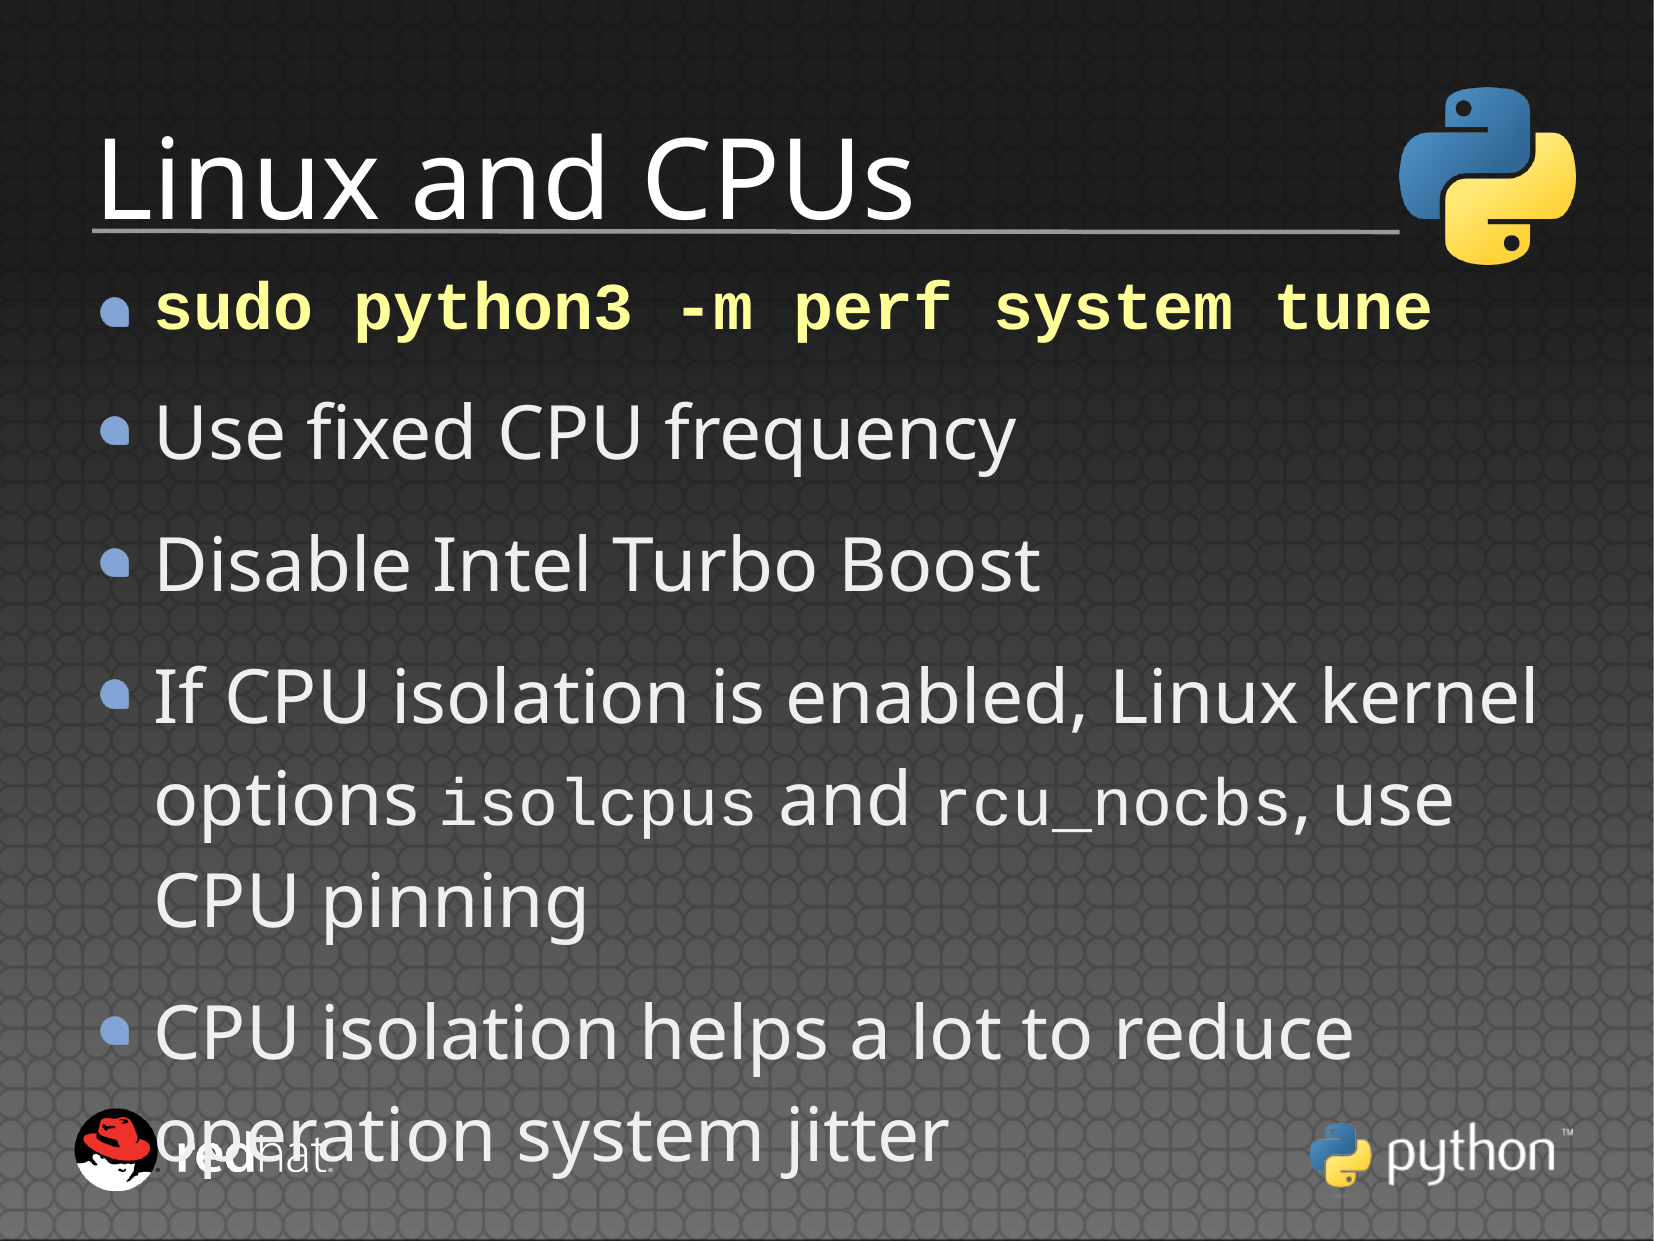

Linux and CPUs
# sudo python3 -m perf system tune
Use fixed CPU frequency
Disable Intel Turbo Boost
If CPU isolation is enabled, Linux kernel options isolcpus and rcu_nocbs, use CPU pinning
CPU isolation helps a lot to reduce operation system jitter